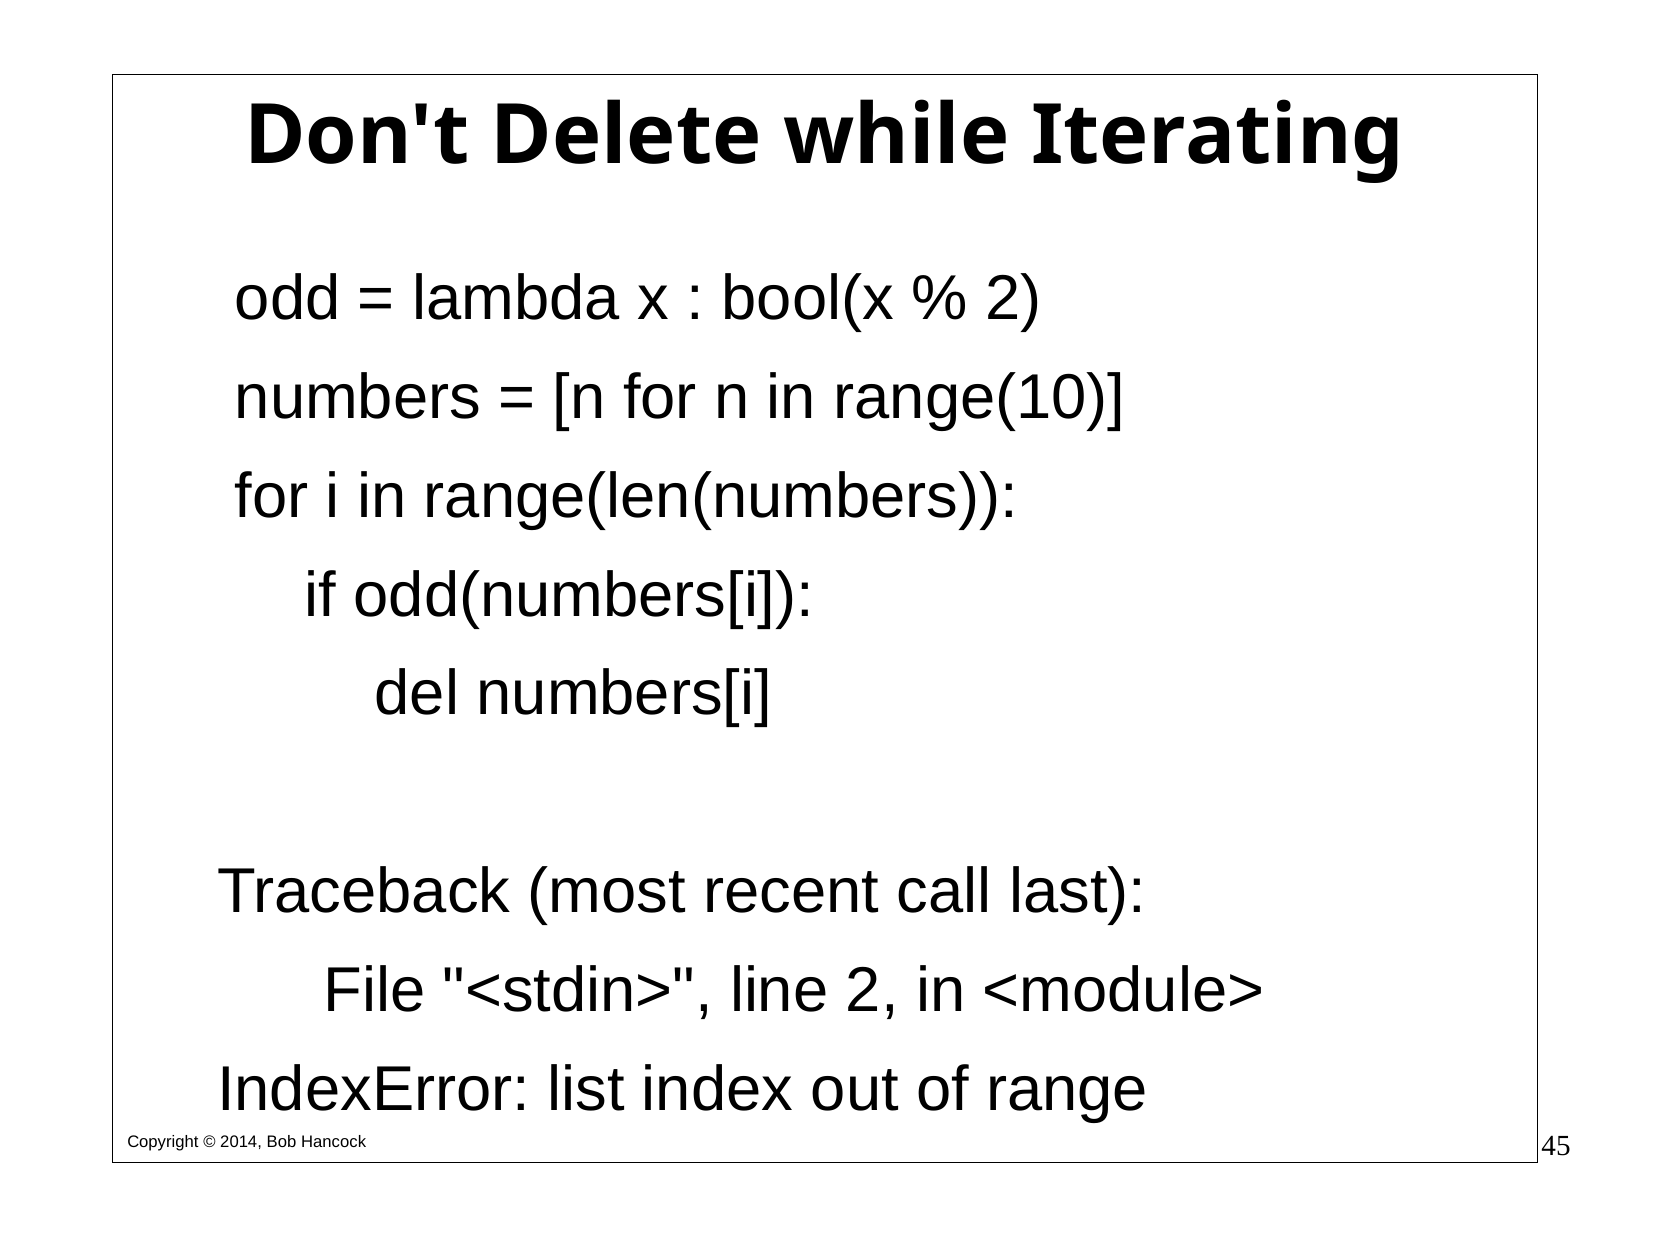

# Don't Delete while Iterating
 odd = lambda x : bool(x % 2)
 numbers = [n for n in range(10)]
 for i in range(len(numbers)):
 if odd(numbers[i]):
 del numbers[i]
Traceback (most recent call last):
 	 File "<stdin>", line 2, in <module>
IndexError: list index out of range
Copyright © 2014, Bob Hancock
45